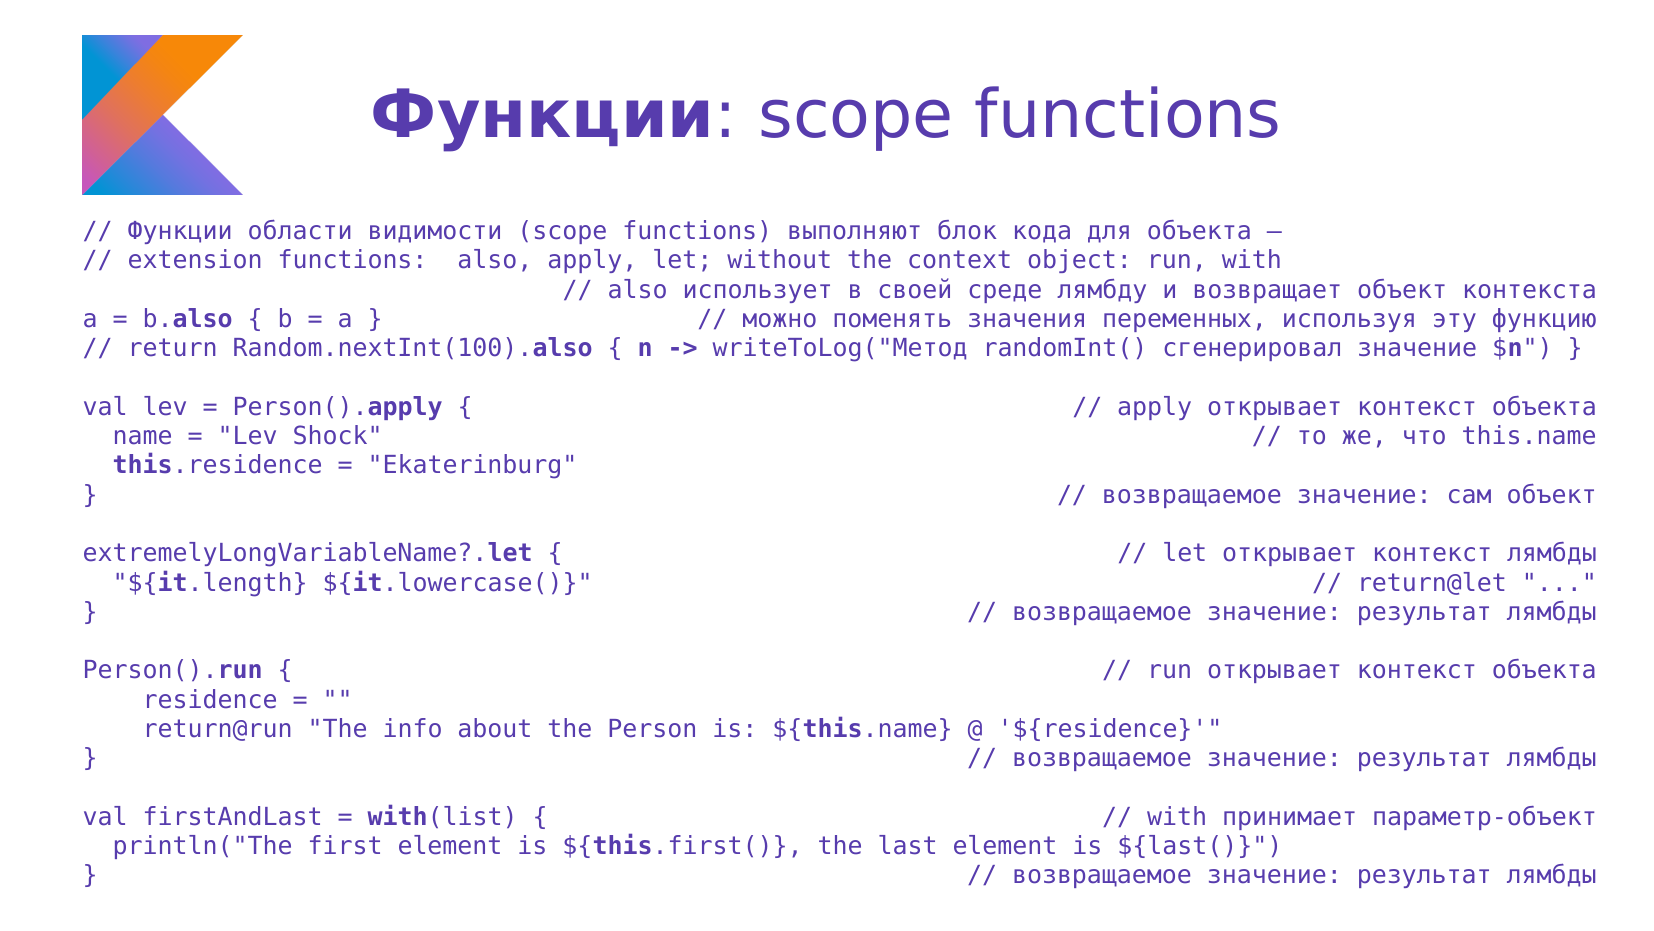

# Функции: scope functions
// Функции области видимости (scope functions) выполняют блок кода для объекта —
// extension functions: also, apply, let; without the context object: run, with
 // also использует в своей среде лямбду и возвращает объект контекста
a = b.also { b = a } // можно поменять значения переменных, используя эту функцию
// return Random.nextInt(100).also { n -> writeToLog("Метод randomInt() сгенерировал значение $n") }
val lev = Person().apply { // apply открывает контекст объекта
 name = "Lev Shock" // то же, что this.name
 this.residence = "Ekaterinburg"
} // возвращаемое значение: сам объект
extremelyLongVariableName?.let { // let открывает контекст лямбды
 "${it.length} ${it.lowercase()}" // return@let "..."
} // возвращаемое значение: результат лямбды
Person().run { // run открывает контекст объекта
 residence = ""
 return@run "The info about the Person is: ${this.name} @ '${residence}'"
} // возвращаемое значение: результат лямбды
val firstAndLast = with(list) { // with принимает параметр-объект
 println("The first element is ${this.first()}, the last element is ${last()}")
} // возвращаемое значение: результат лямбды